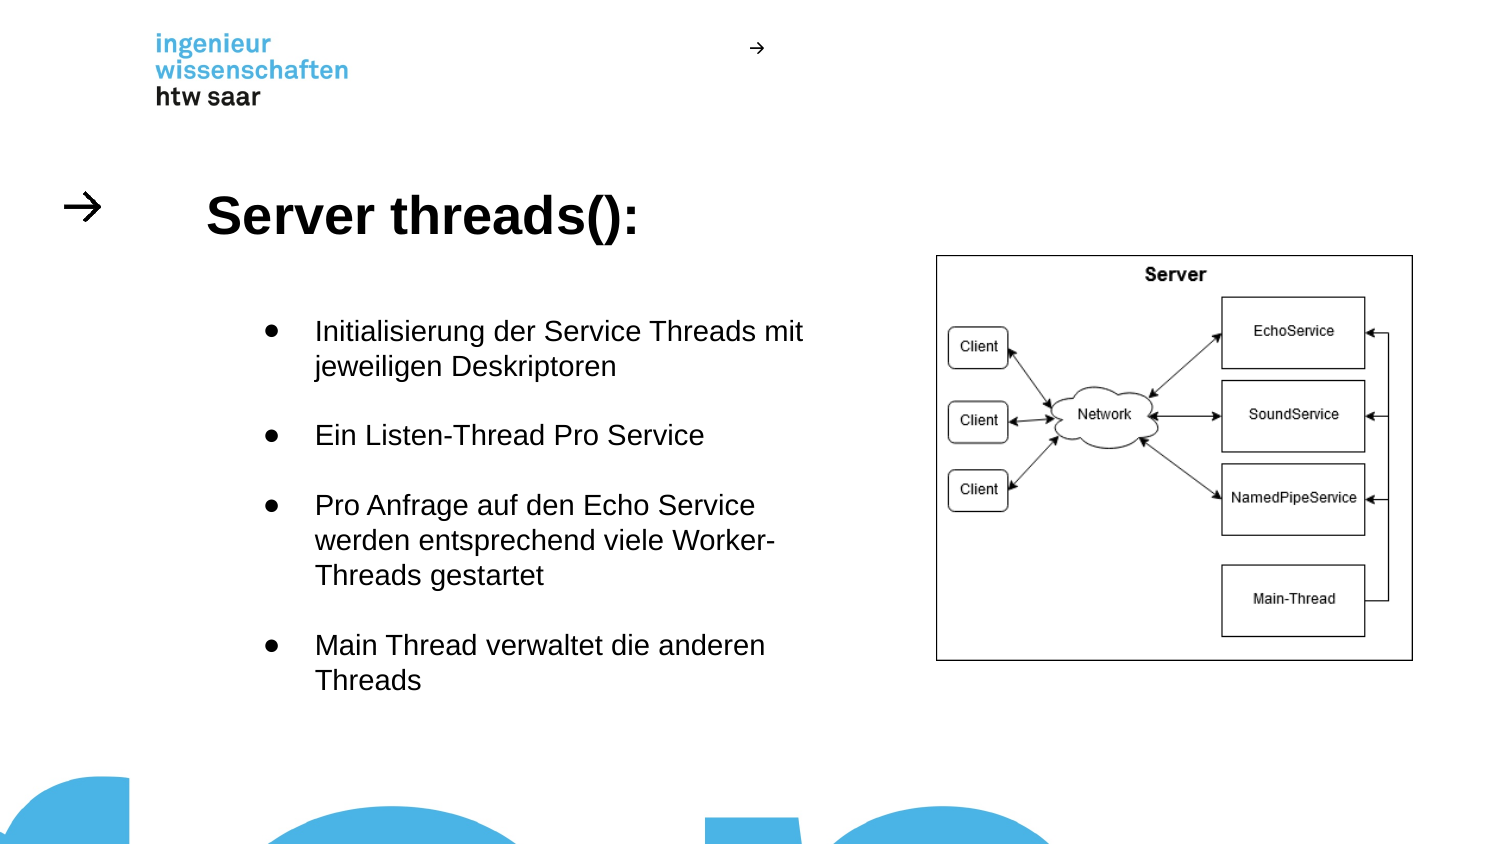

# Server threads():
Initialisierung der Service Threads mit jeweiligen Deskriptoren
Ein Listen-Thread Pro Service
Pro Anfrage auf den Echo Service werden entsprechend viele Worker-Threads gestartet
Main Thread verwaltet die anderen Threads